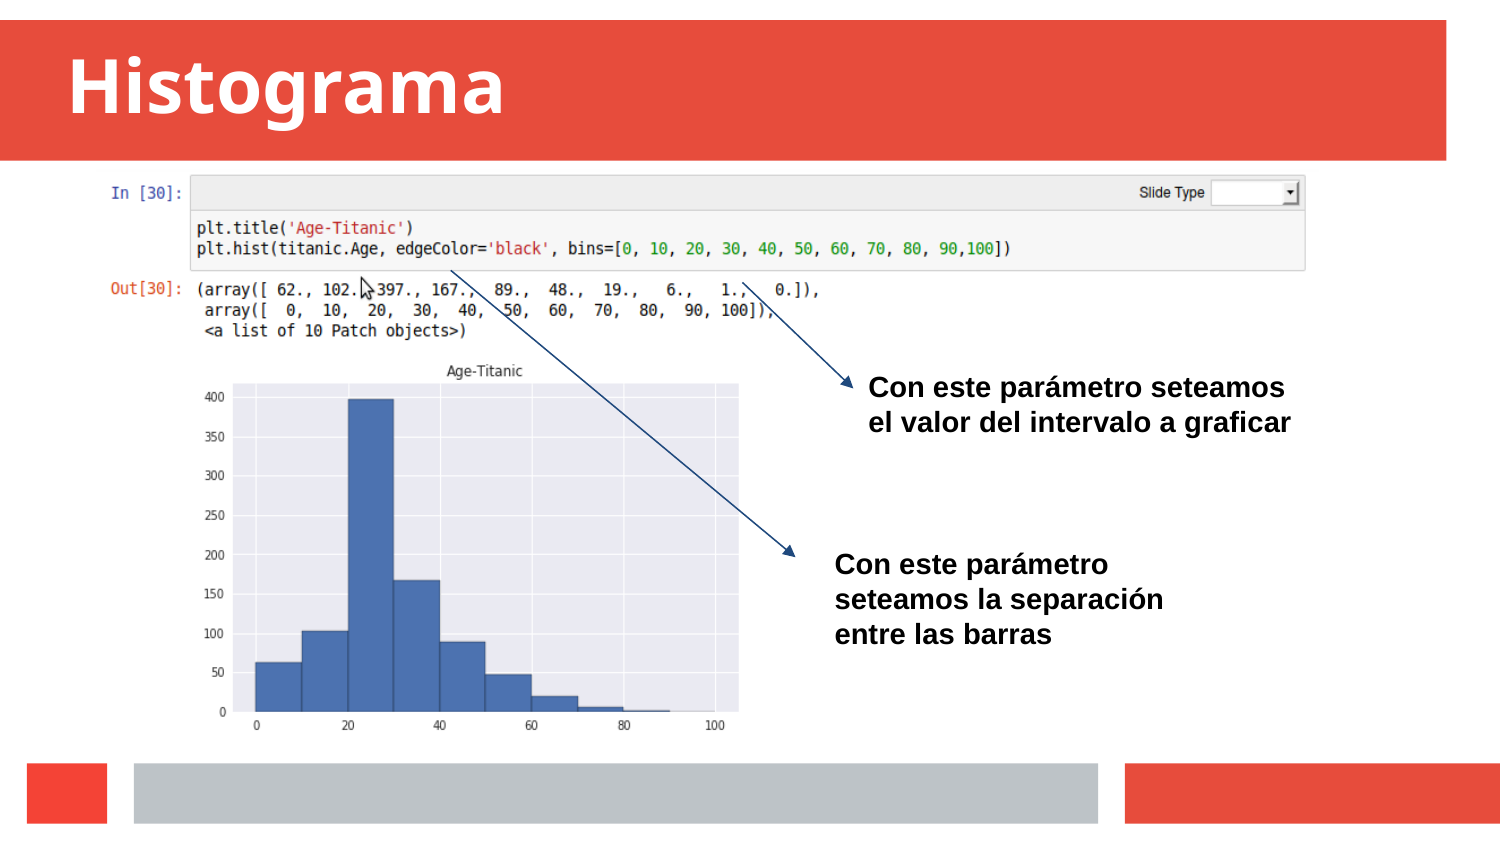

# Histograma
Con este parámetro seteamos el valor del intervalo a graficar
Con este parámetro seteamos la separación entre las barras